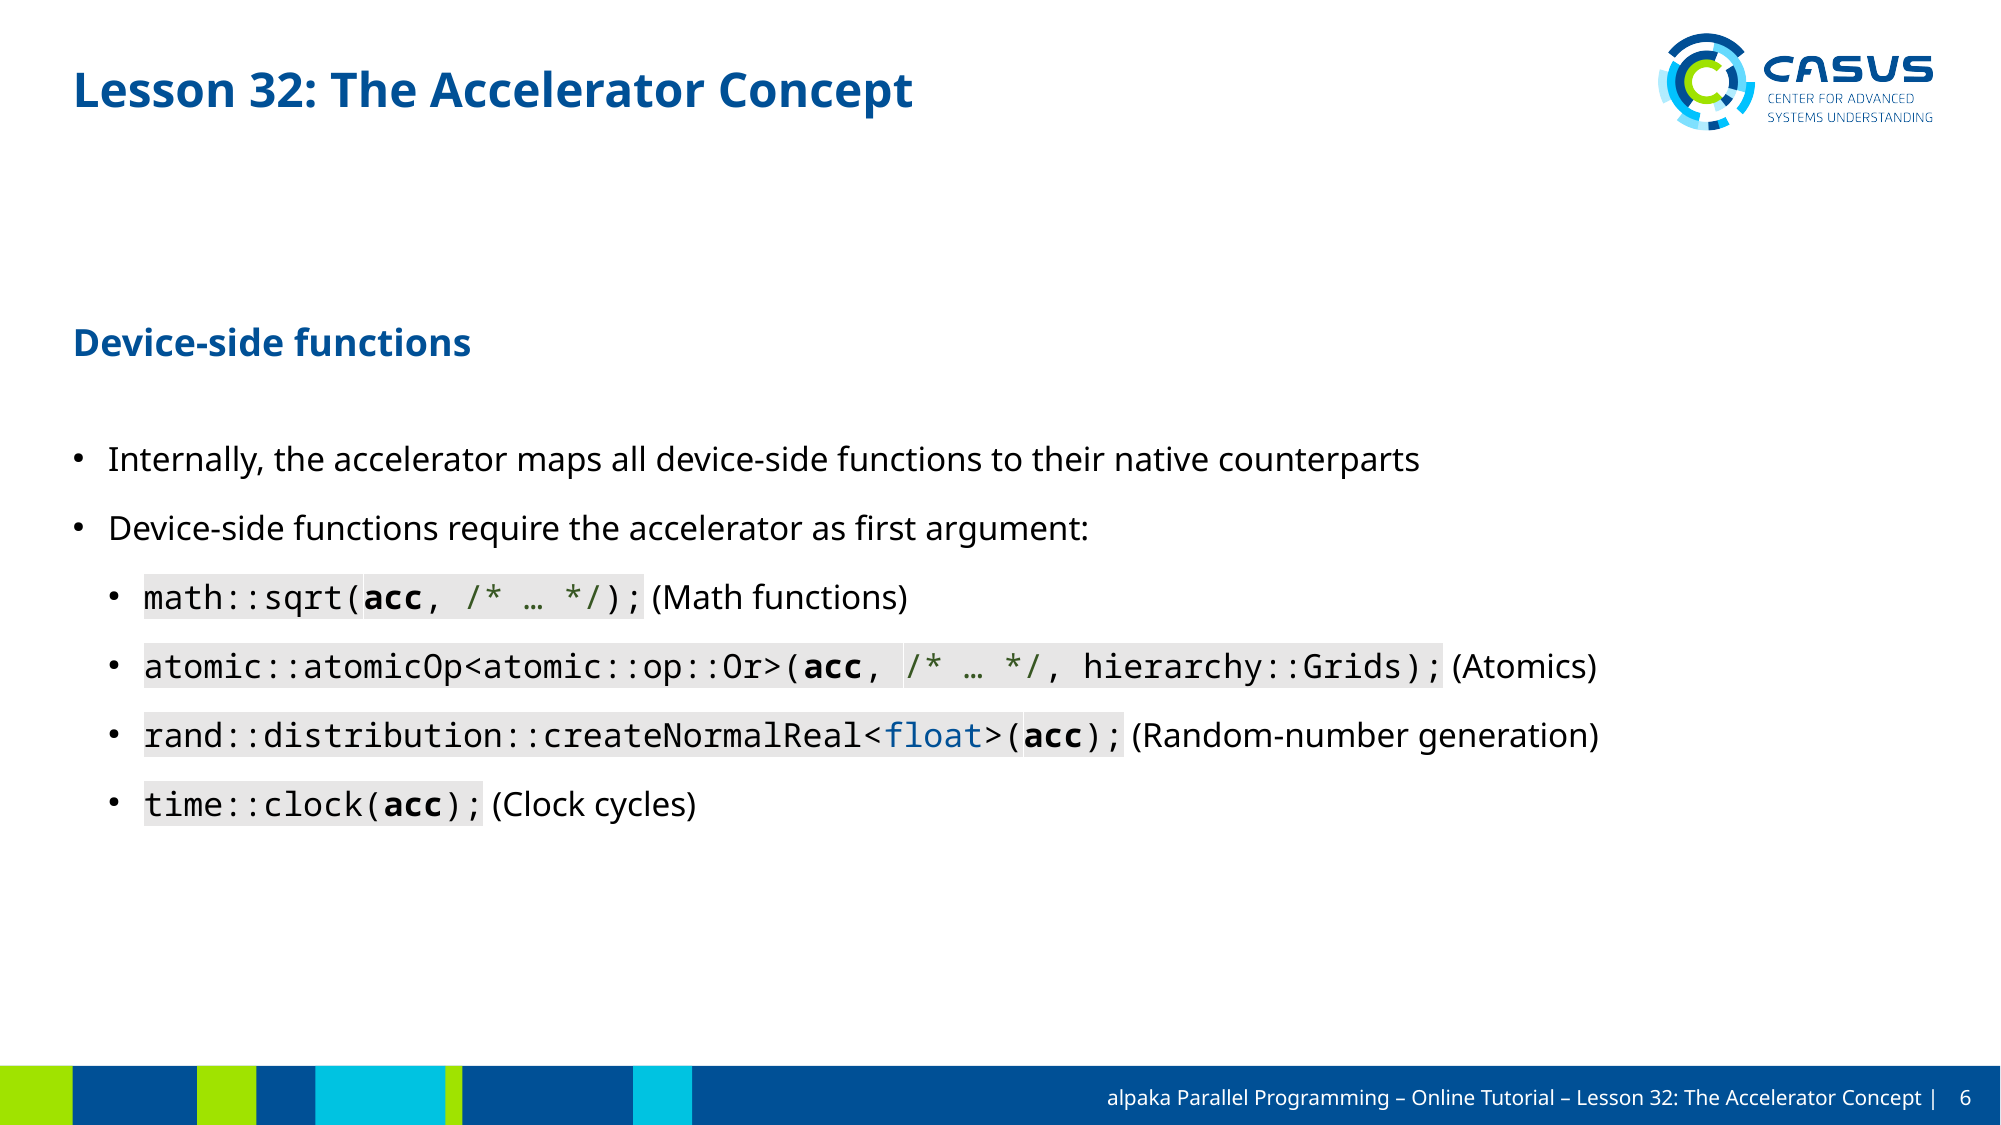

# Lesson 32: The Accelerator Concept
Device-side functions
Internally, the accelerator maps all device-side functions to their native counterparts
Device-side functions require the accelerator as first argument:
math::sqrt(acc, /* … */); (Math functions)
atomic::atomicOp<atomic::op::Or>(acc, /* … */, hierarchy::Grids); (Atomics)
rand::distribution::createNormalReal<float>(acc); (Random-number generation)
time::clock(acc); (Clock cycles)
alpaka Parallel Programming – Online Tutorial – Lesson 32: The Accelerator Concept
6